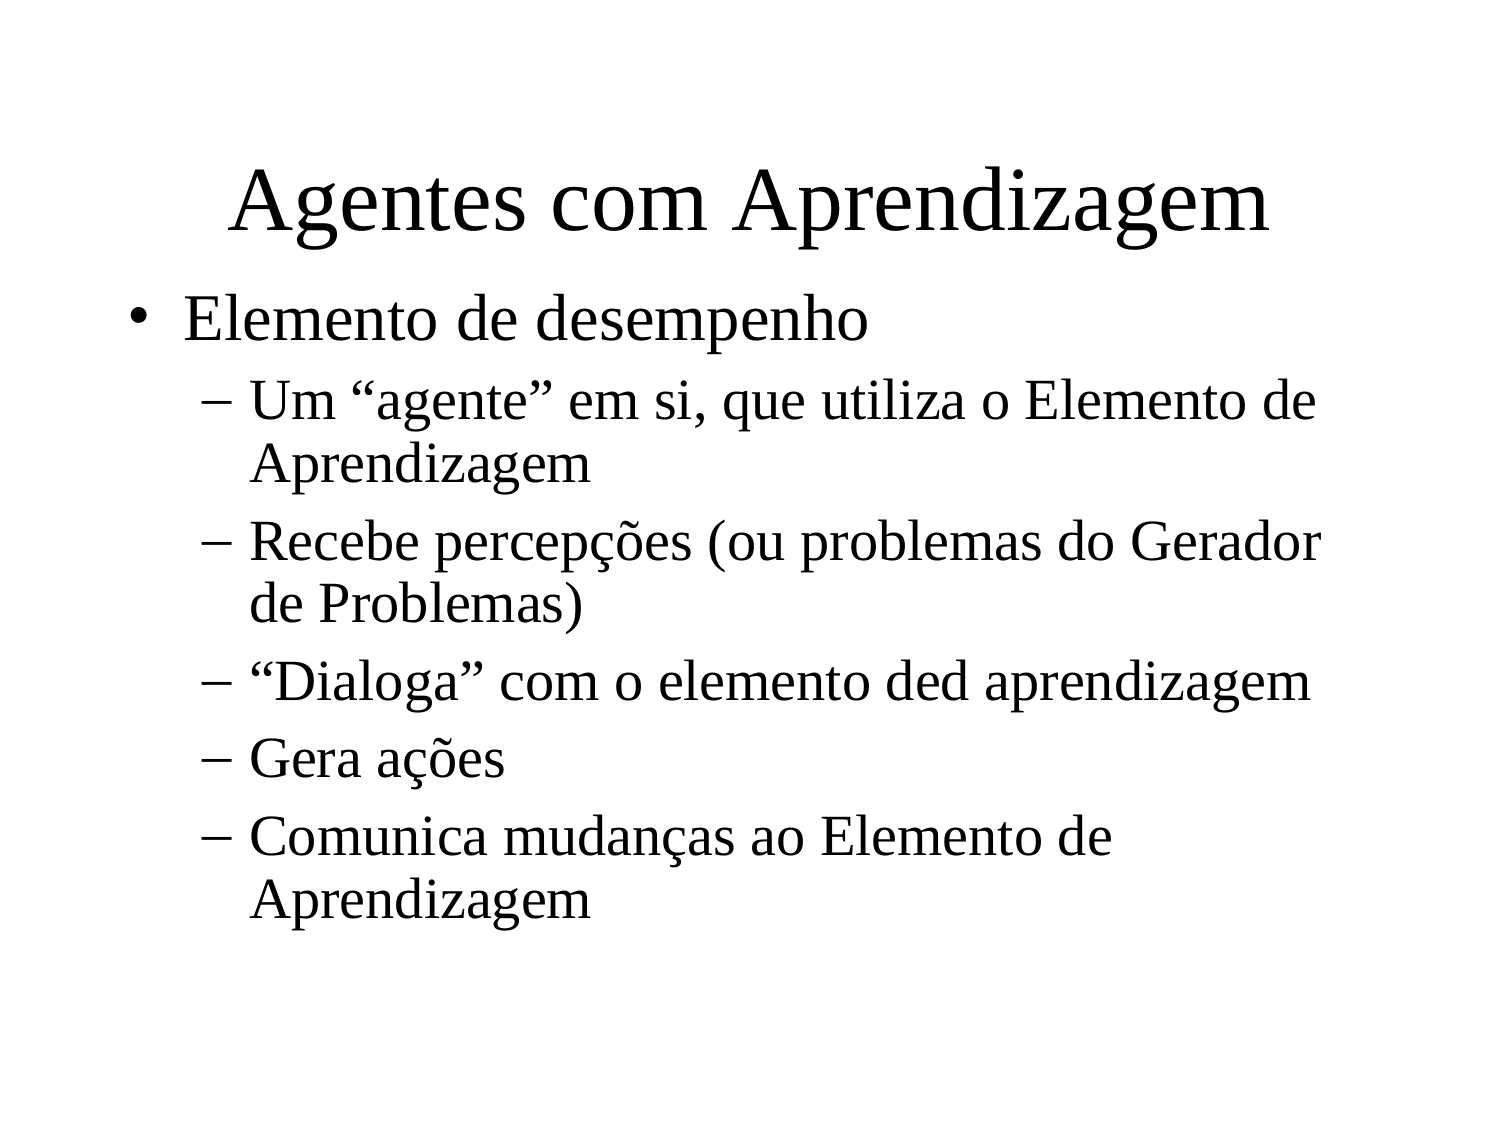

# Agentes com Aprendizagem
Elemento de desempenho
Um “agente” em si, que utiliza o Elemento de Aprendizagem
Recebe percepções (ou problemas do Gerador de Problemas)
“Dialoga” com o elemento ded aprendizagem
Gera ações
Comunica mudanças ao Elemento de Aprendizagem